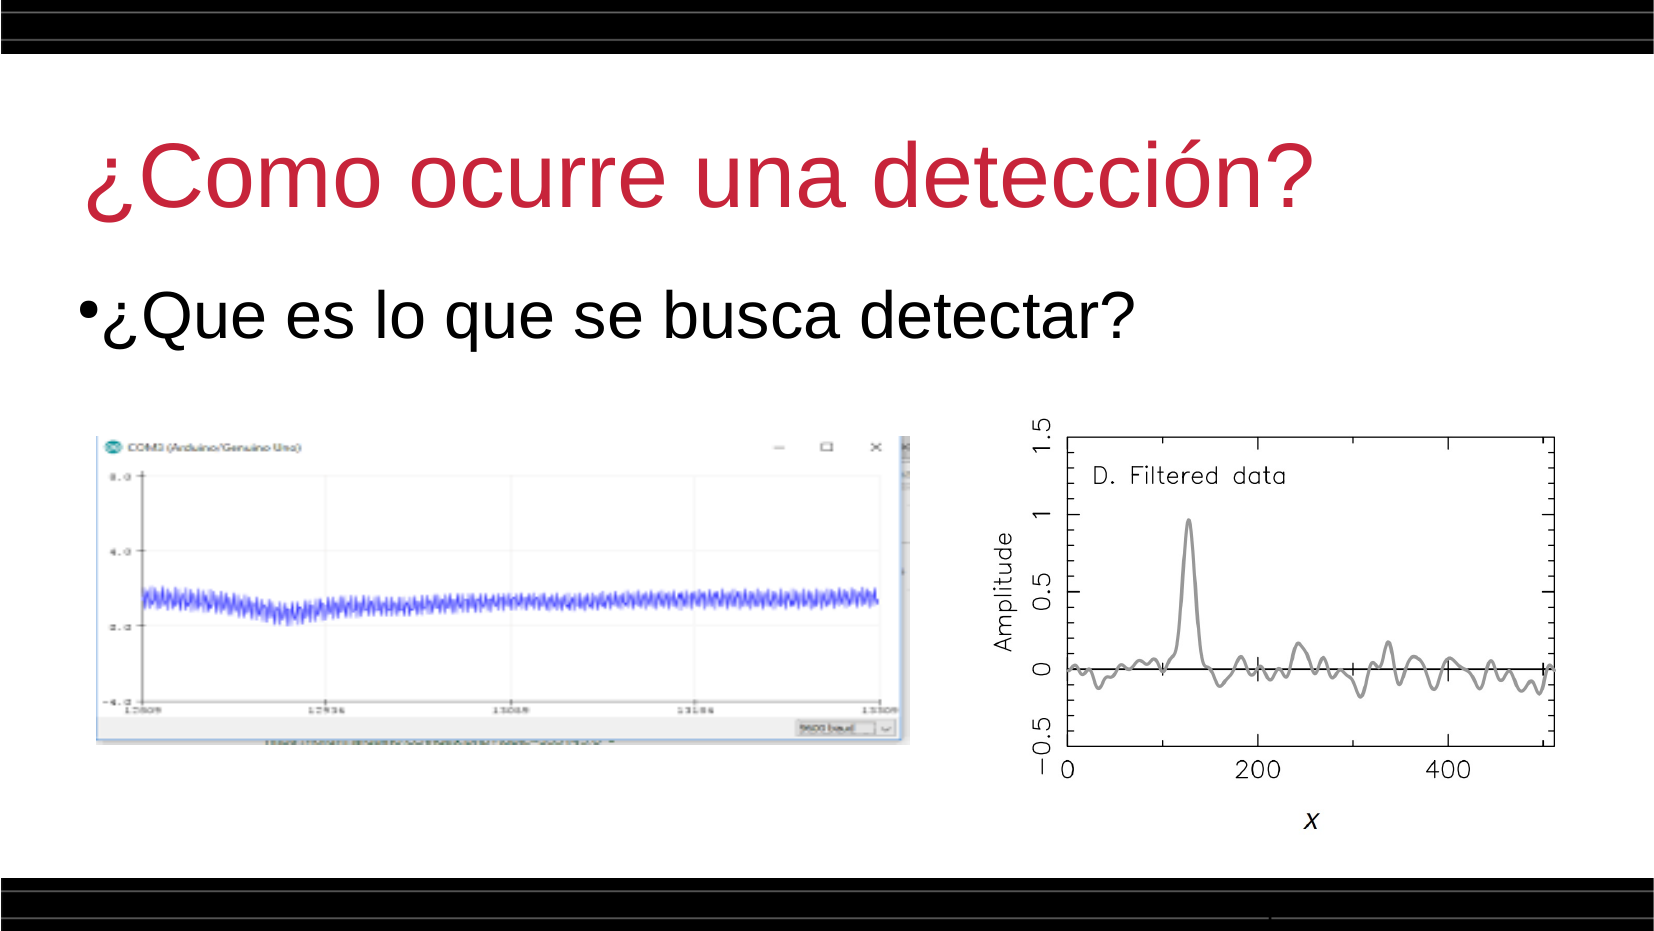

# ¿Como ocurre una detección?
¿Que es lo que se busca detectar?